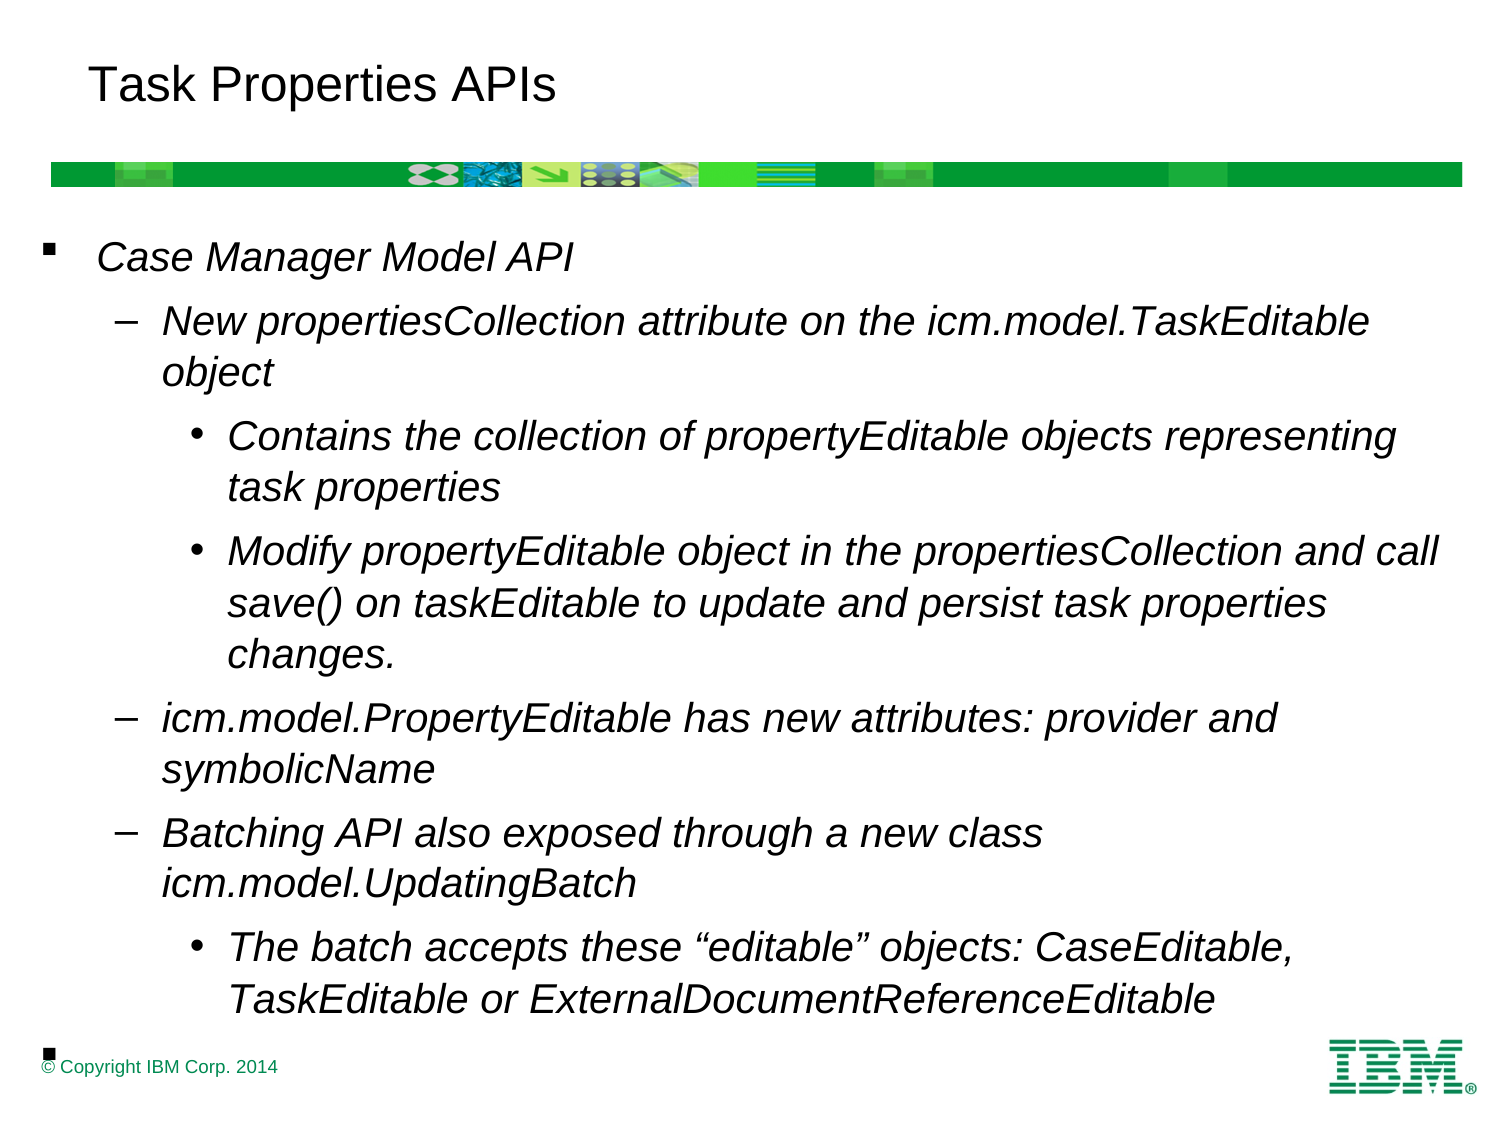

# Task Properties APIs
Case Manager Model API
New propertiesCollection attribute on the icm.model.TaskEditable object
Contains the collection of propertyEditable objects representing task properties
Modify propertyEditable object in the propertiesCollection and call save() on taskEditable to update and persist task properties changes.
icm.model.PropertyEditable has new attributes: provider and symbolicName
Batching API also exposed through a new class icm.model.UpdatingBatch
The batch accepts these “editable” objects: CaseEditable, TaskEditable or ExternalDocumentReferenceEditable